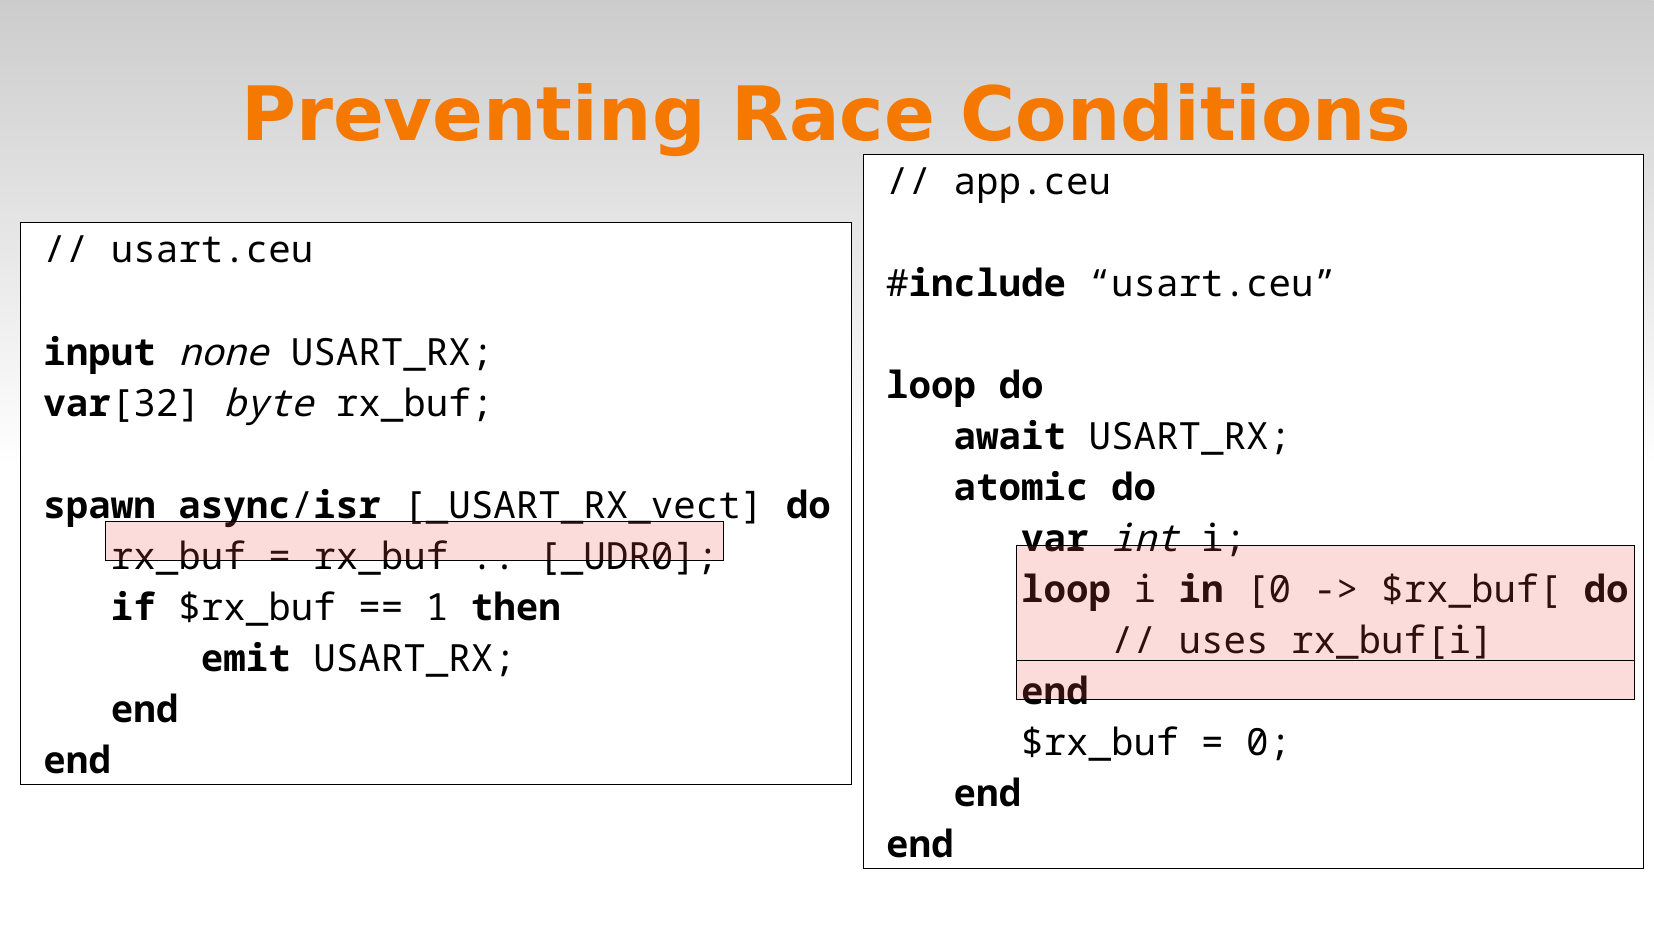

# Preventing Race Conditions
 // app.ceu
 #include “usart.ceu”
 loop do
 await USART_RX;
 atomic do
 var int i;
 loop i in [0 -> $rx_buf[ do
 // uses rx_buf[i]
 end
 $rx_buf = 0;
 end
 end
 // usart.ceu
 input none USART_RX;
 var[32] byte rx_buf;
 spawn async/isr [_USART_RX_vect] do
 rx_buf = rx_buf .. [_UDR0];
 if $rx_buf == 1 then
 emit USART_RX;
 end
 end